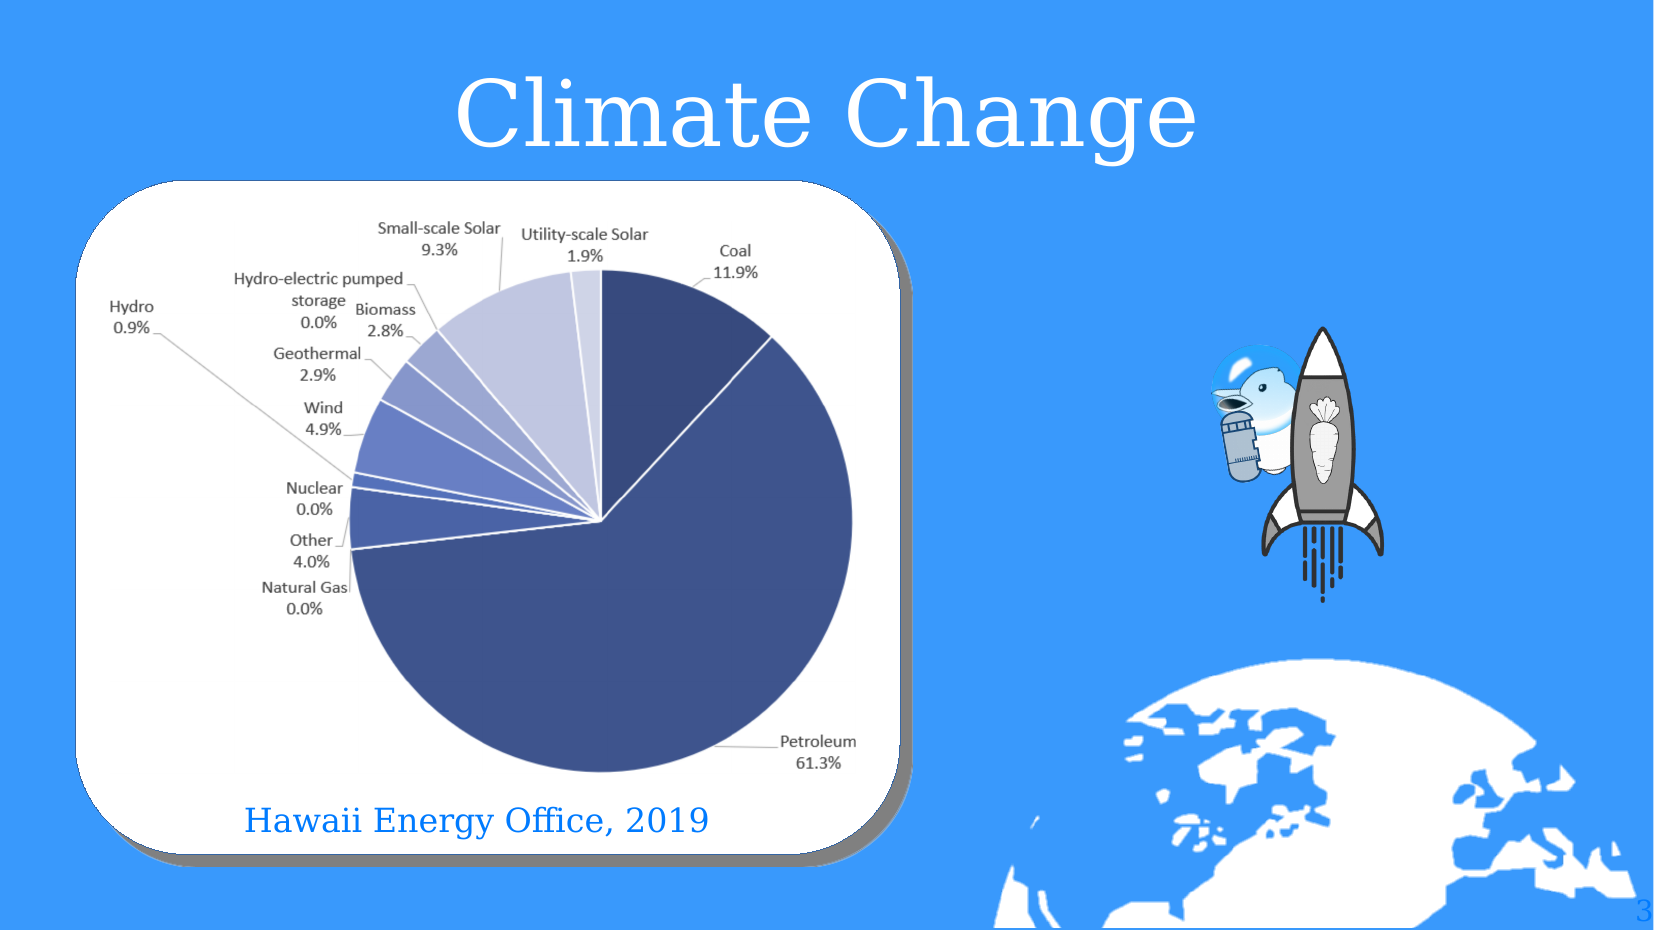

# Climate Change
Hawaii Energy Office, 2019
3